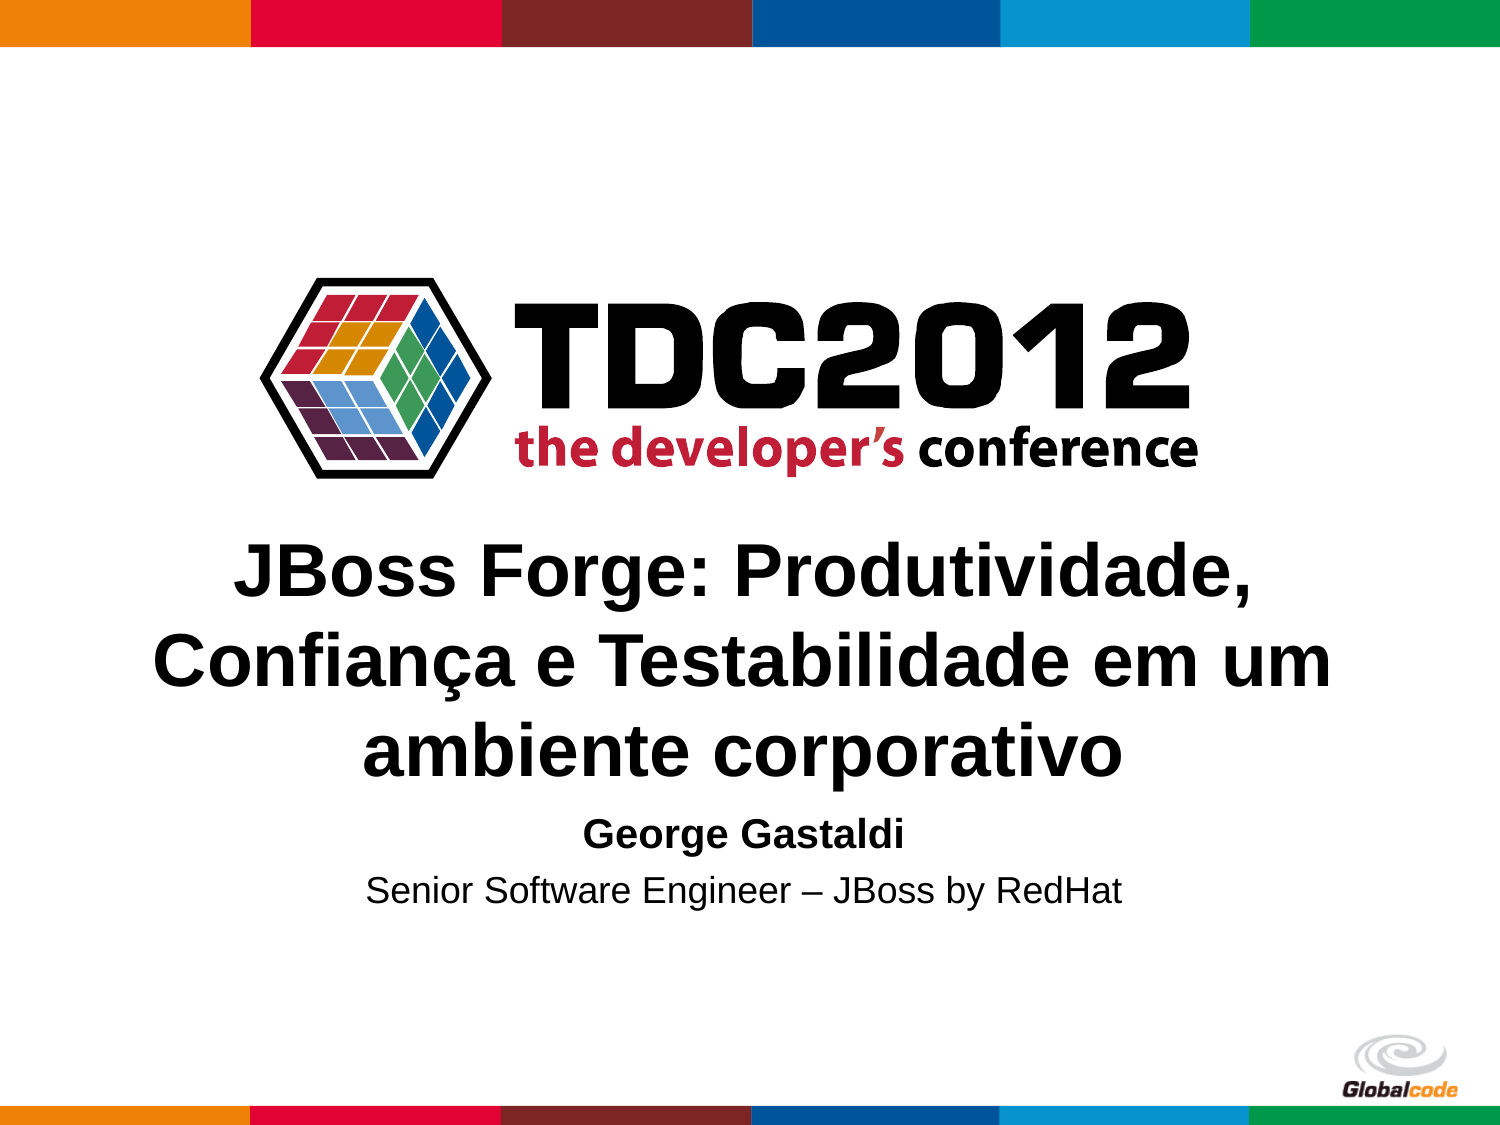

# JBoss Forge: Produtividade, Confiança e Testabilidade em um ambiente corporativo
George Gastaldi
Senior Software Engineer – JBoss by RedHat